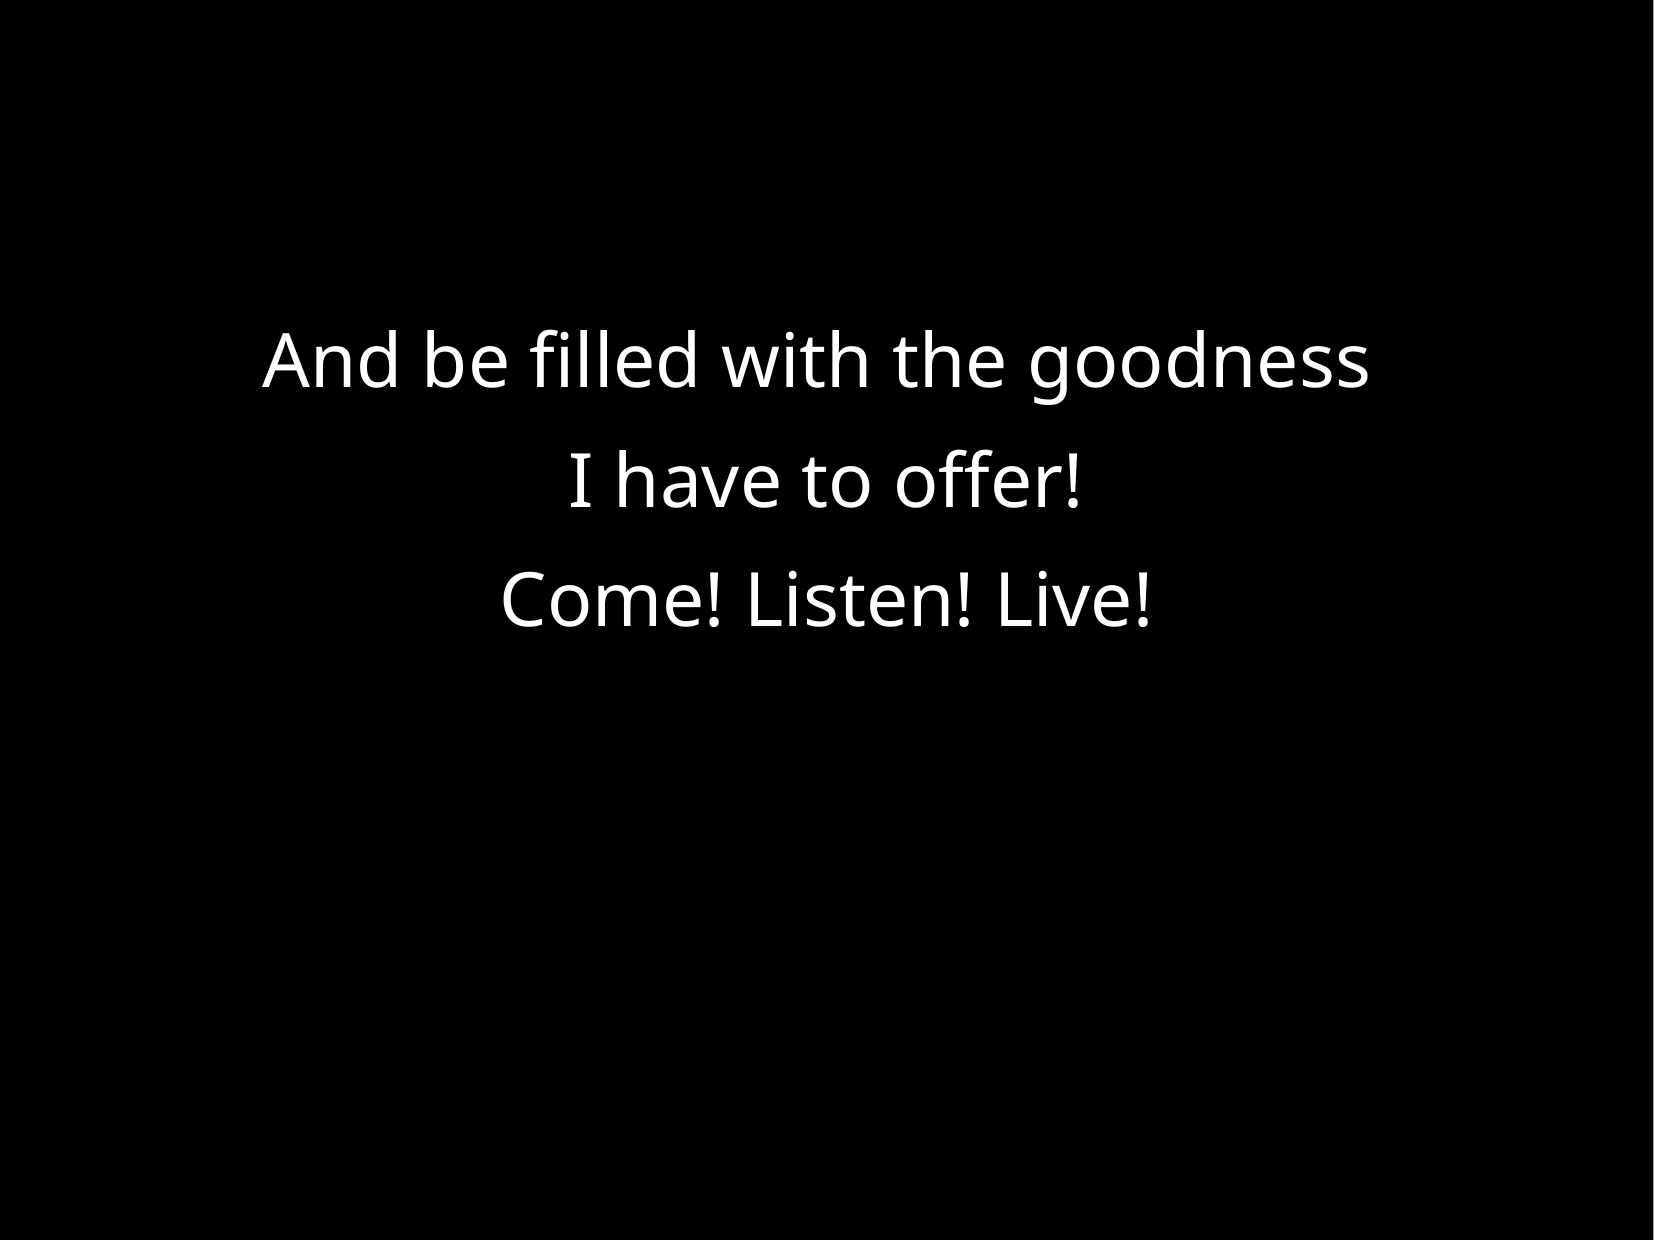

#
And be filled with the goodness
I have to offer!
Come! Listen! Live!